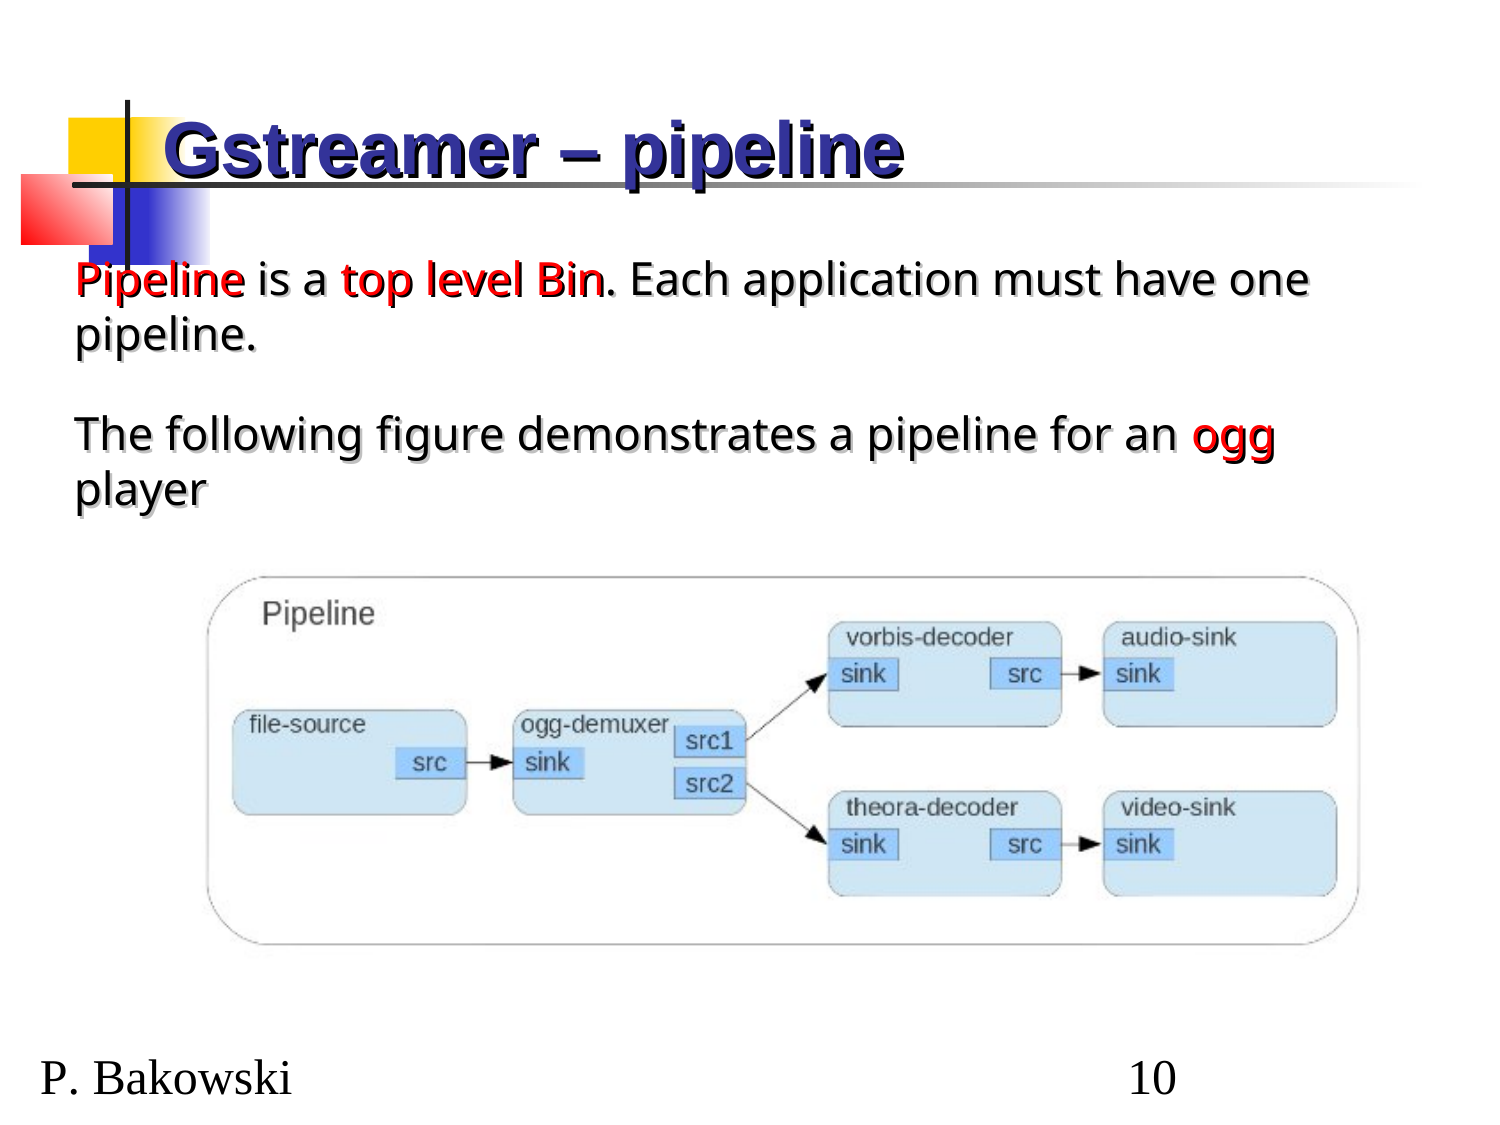

# Gstreamer – pipeline
Pipeline is a top level Bin. Each application must have one pipeline.
The following figure demonstrates a pipeline for an ogg player
P.Bakowski
10